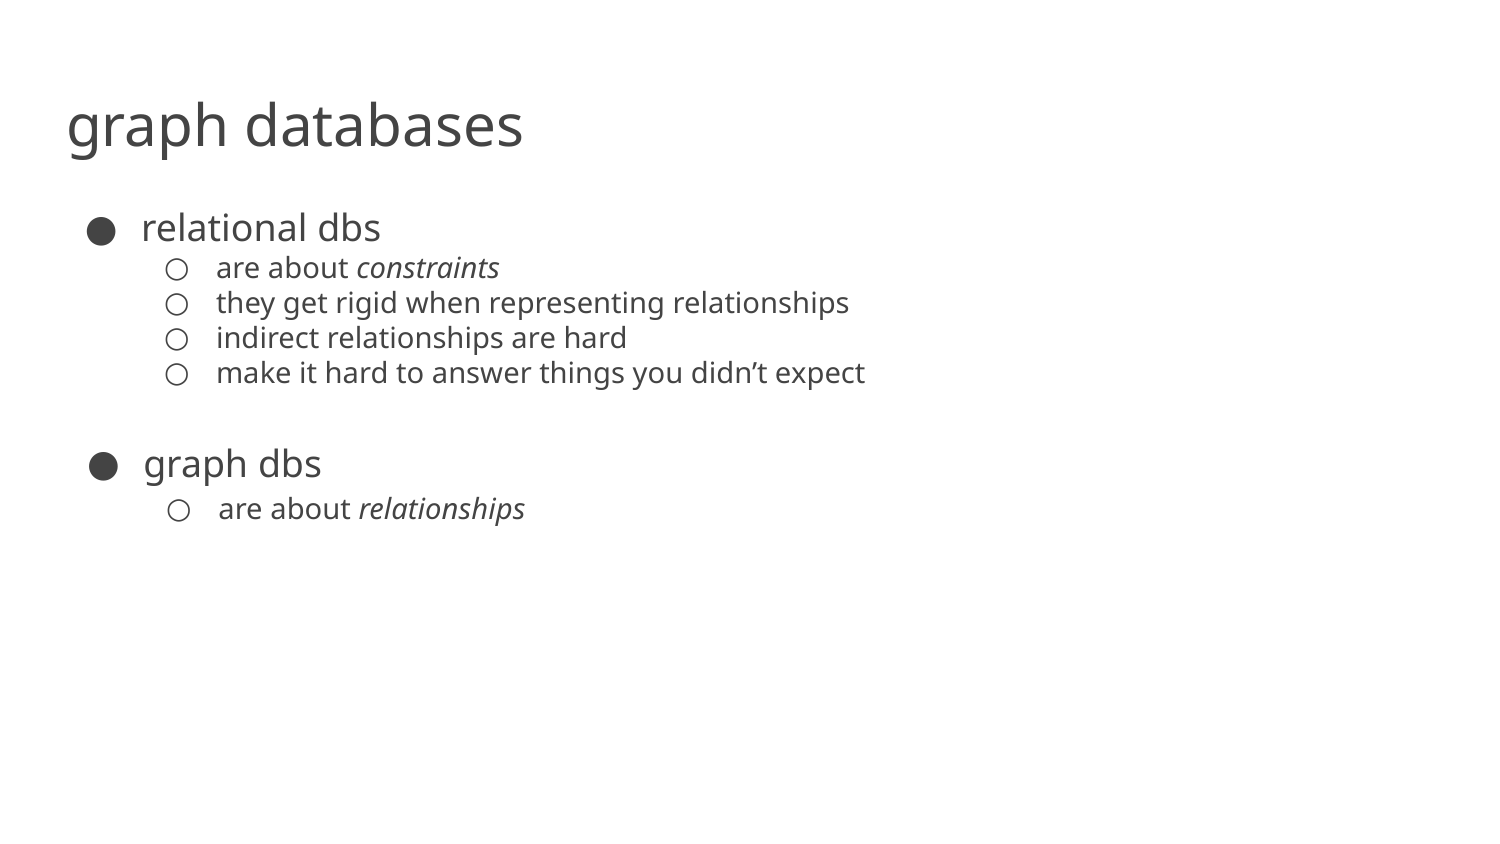

# graph databases
relational dbs
are about constraints
they get rigid when representing relationships
indirect relationships are hard
make it hard to answer things you didn’t expect
graph dbs
are about relationships